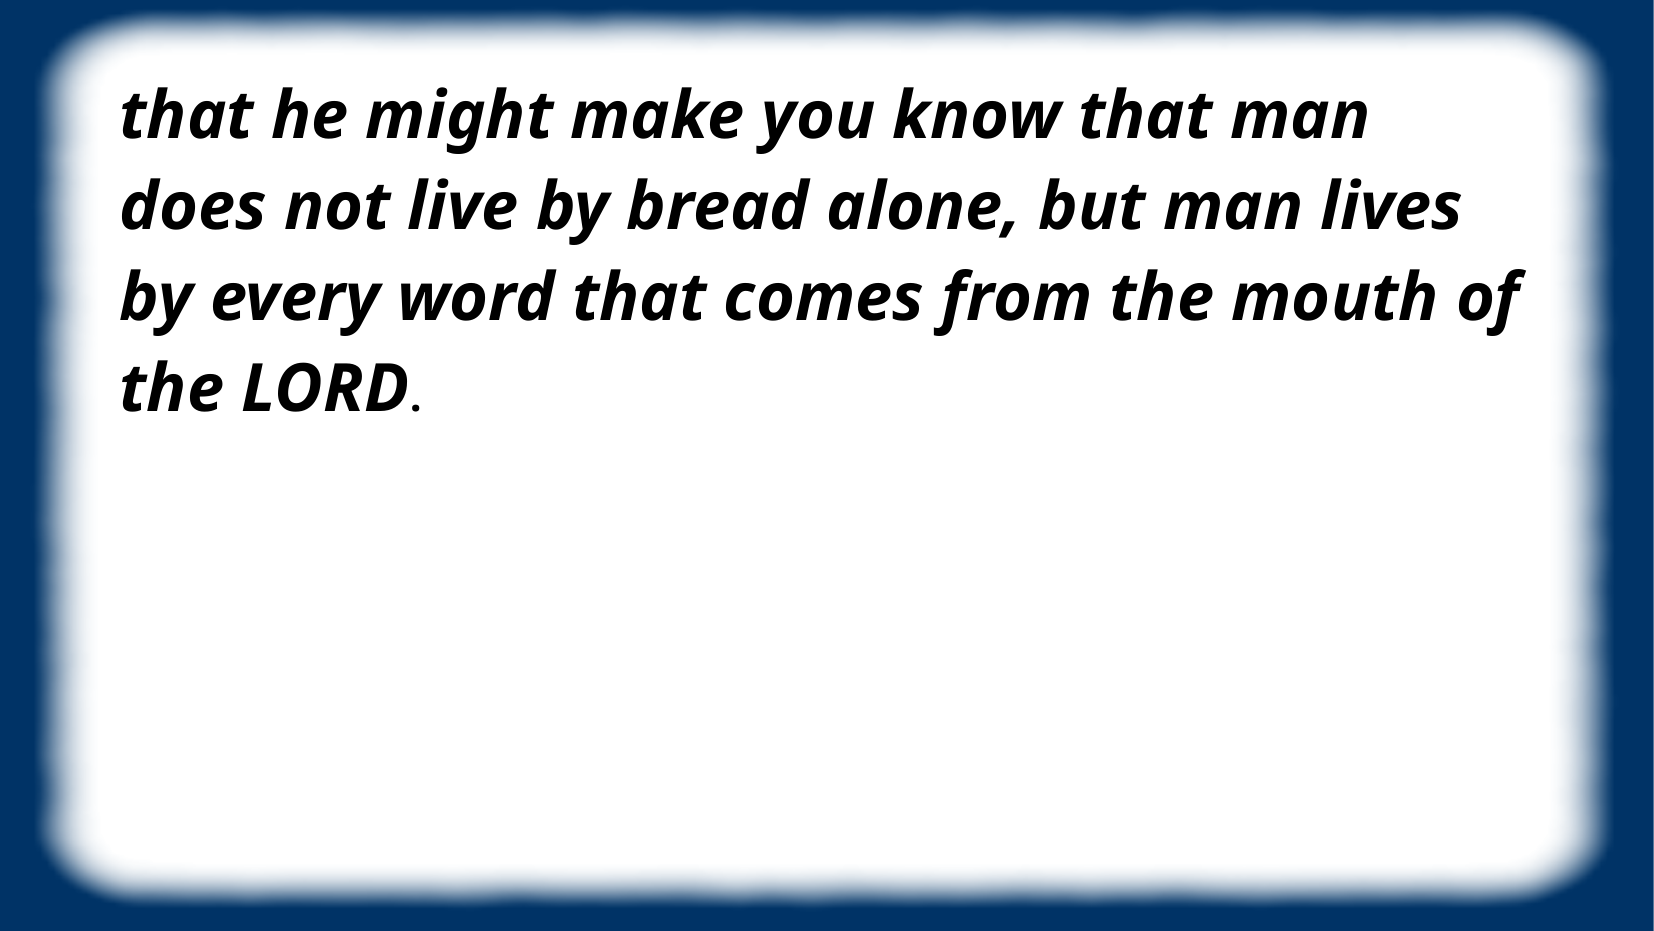

that he might make you know that man does not live by bread alone, but man lives by every word that comes from the mouth of the LORD.